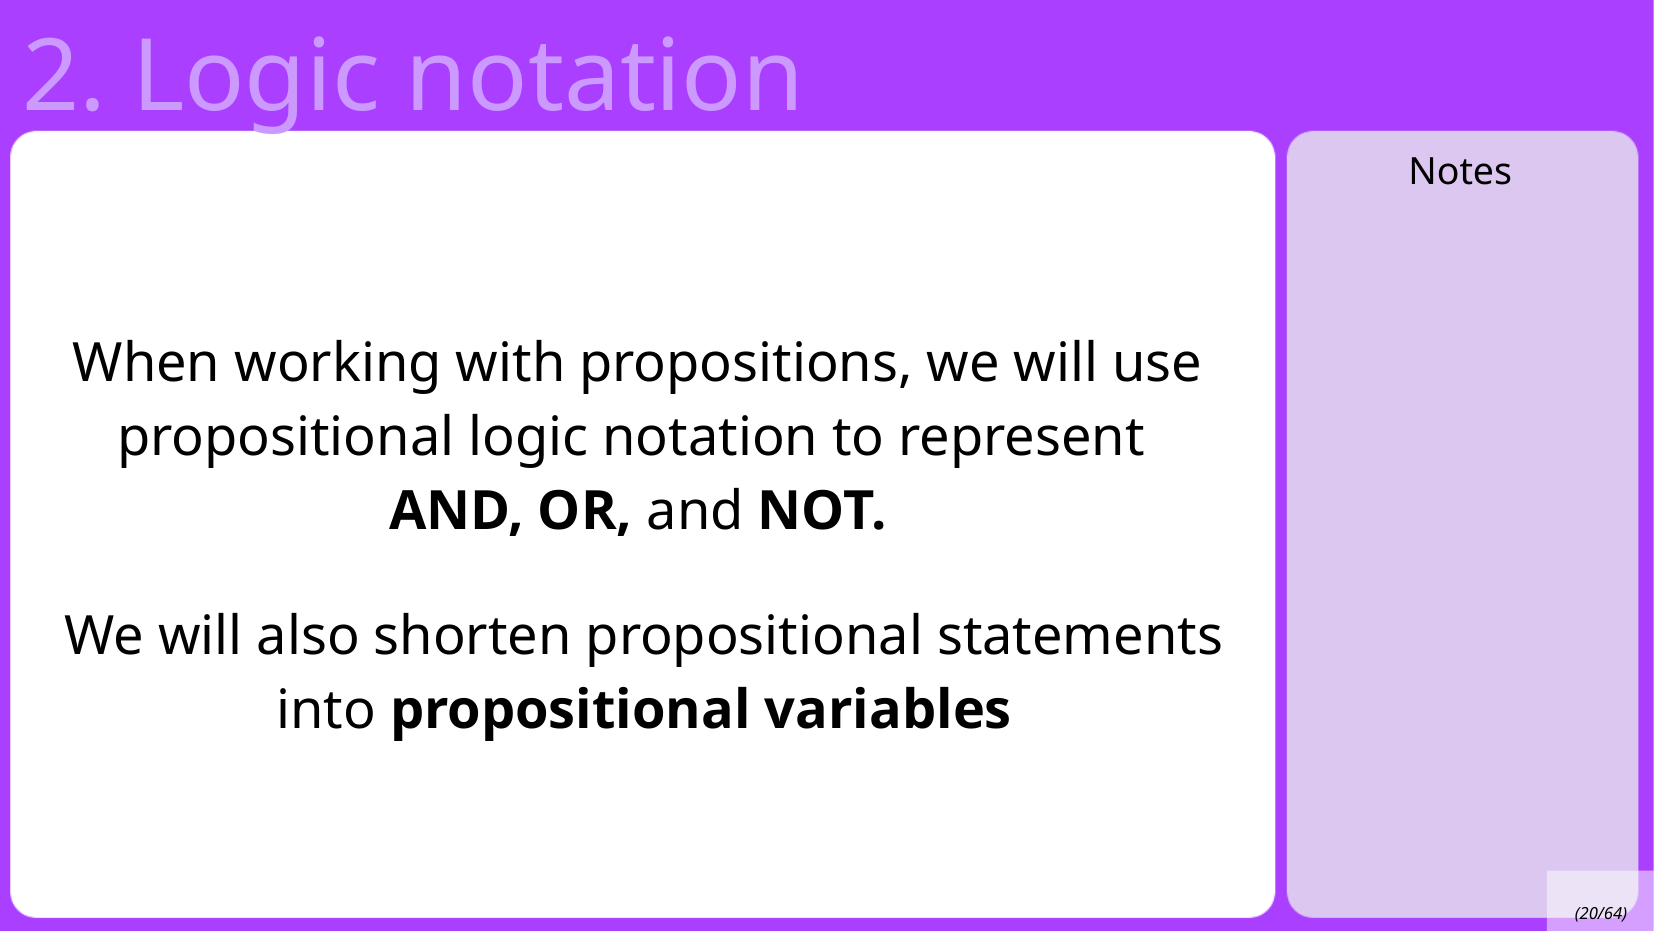

# 2. Logic notation
Notes
When working with propositions, we will use propositional logic notation to represent
AND, OR, and NOT.
We will also shorten propositional statements into propositional variables